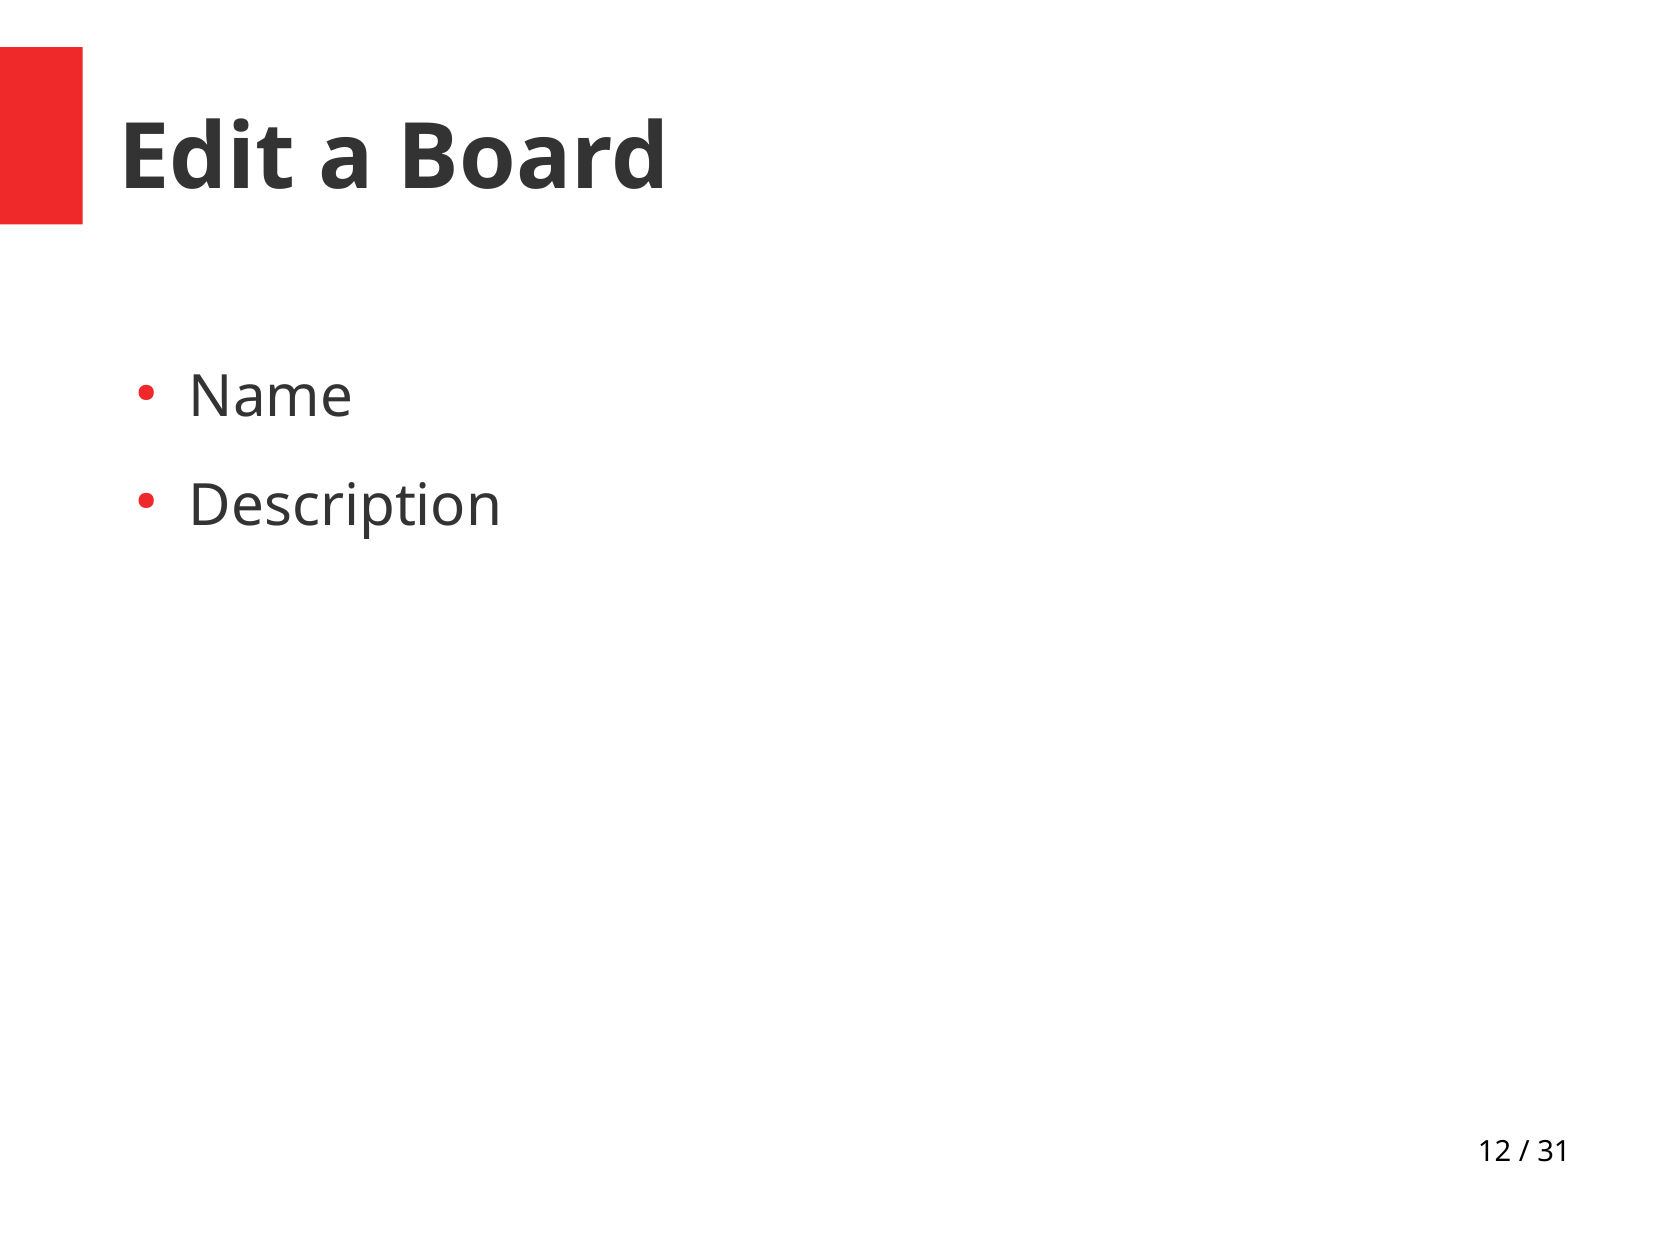

# Edit a Board
Name
Description
12